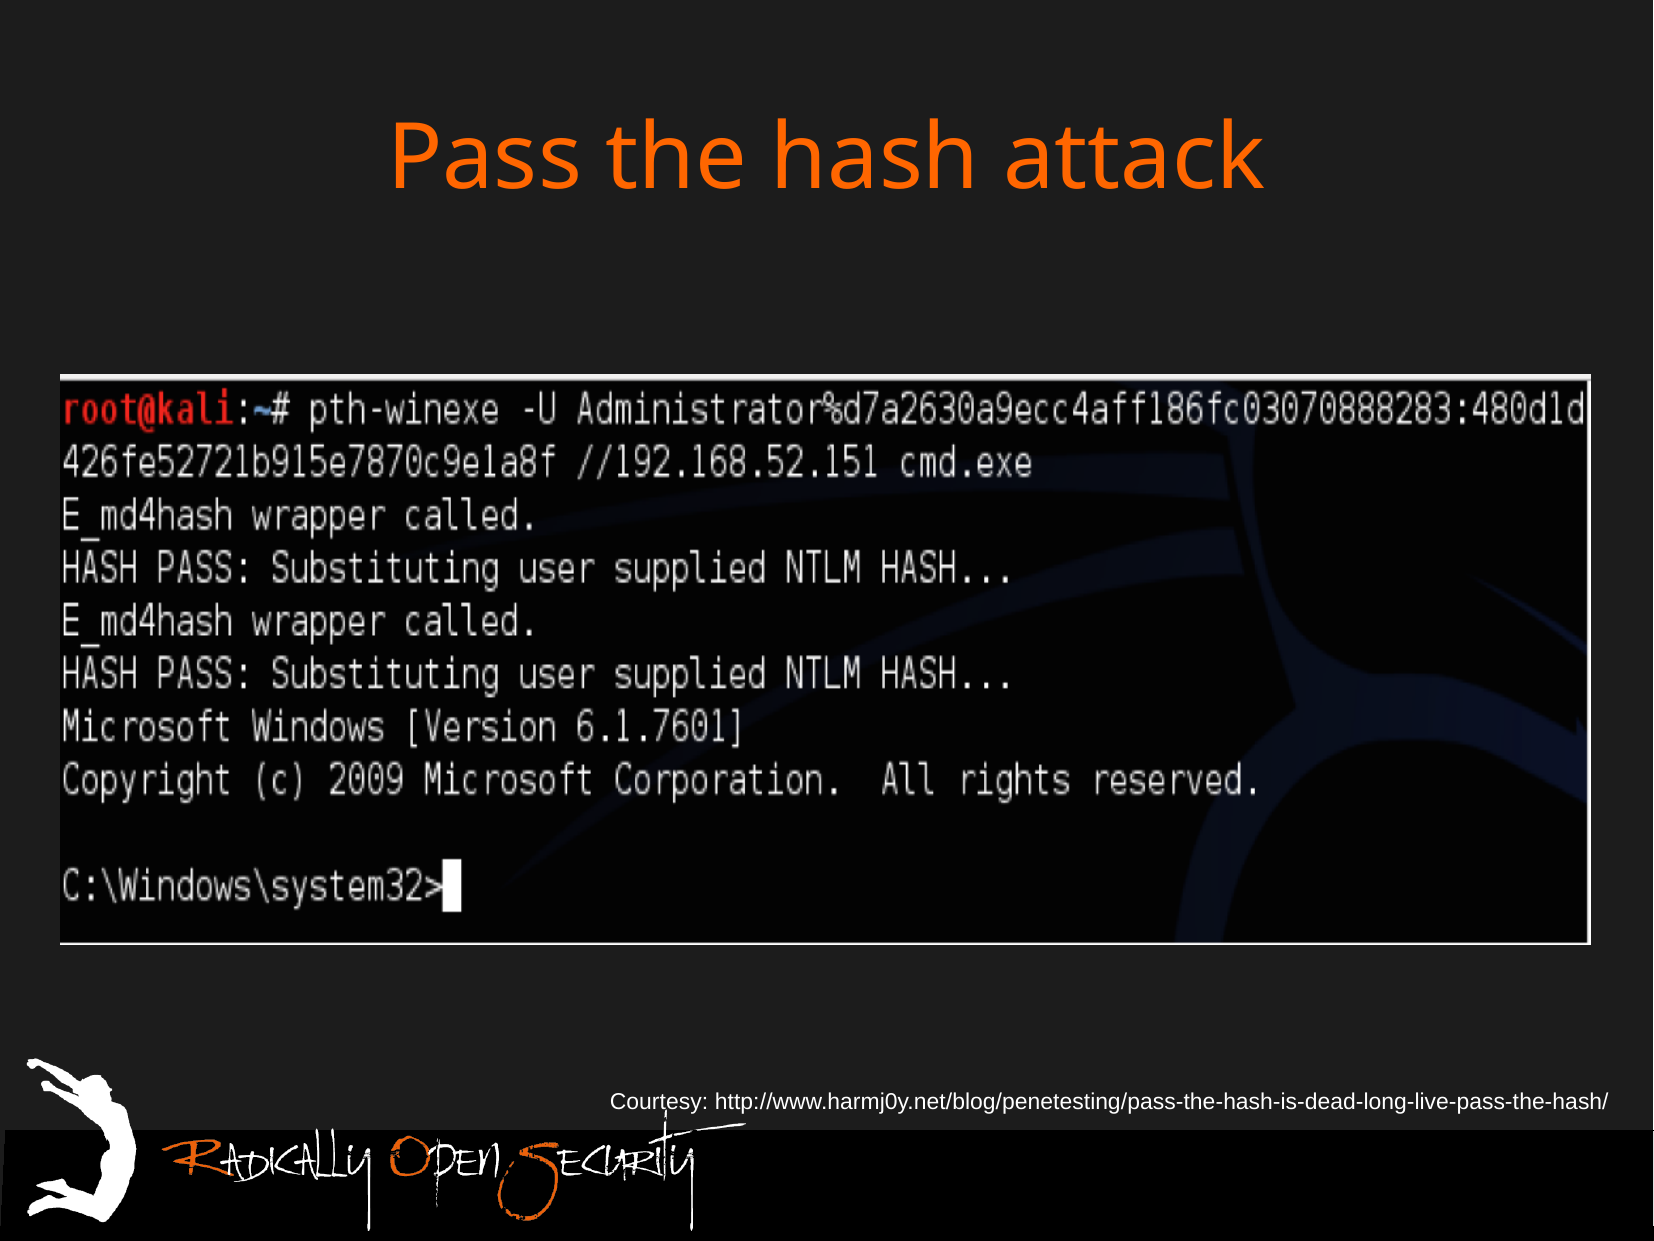

# Pass the hash attack
Courtesy: http://www.harmj0y.net/blog/penetesting/pass-the-hash-is-dead-long-live-pass-the-hash/